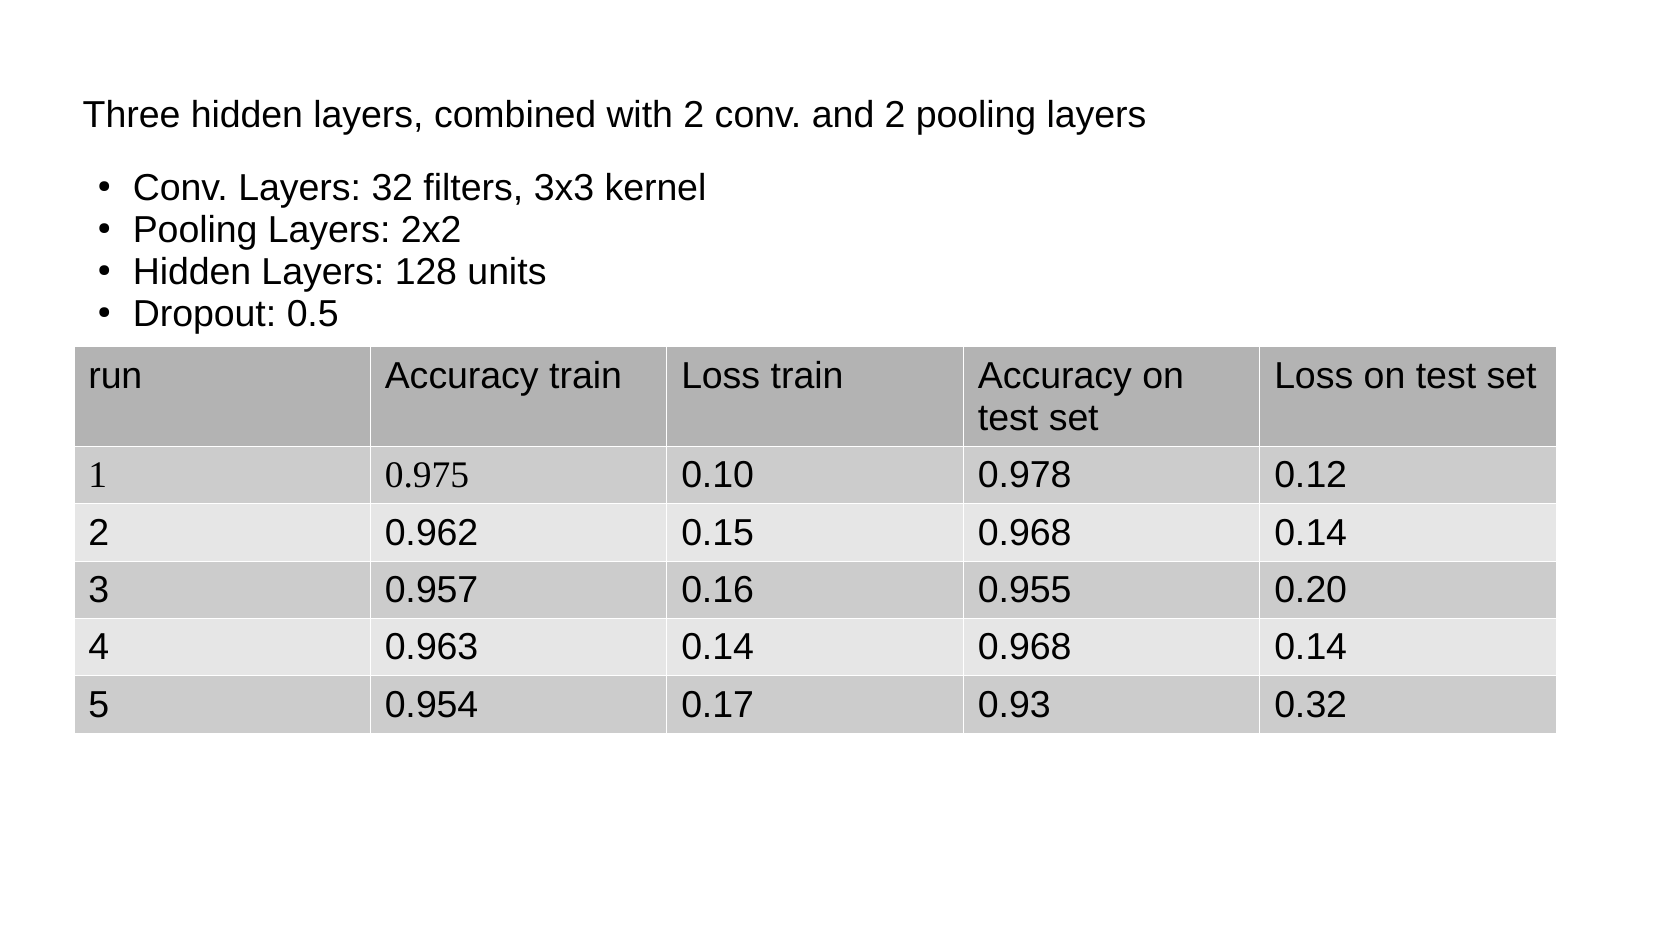

# Three hidden layers, combined with 2 conv. and 2 pooling layers
Conv. Layers: 32 filters, 3x3 kernel
Pooling Layers: 2x2
Hidden Layers: 128 units
Dropout: 0.5
| run | Accuracy train | Loss train | Accuracy on test set | Loss on test set |
| --- | --- | --- | --- | --- |
| 1 | 0.975 | 0.10 | 0.978 | 0.12 |
| 2 | 0.962 | 0.15 | 0.968 | 0.14 |
| 3 | 0.957 | 0.16 | 0.955 | 0.20 |
| 4 | 0.963 | 0.14 | 0.968 | 0.14 |
| 5 | 0.954 | 0.17 | 0.93 | 0.32 |